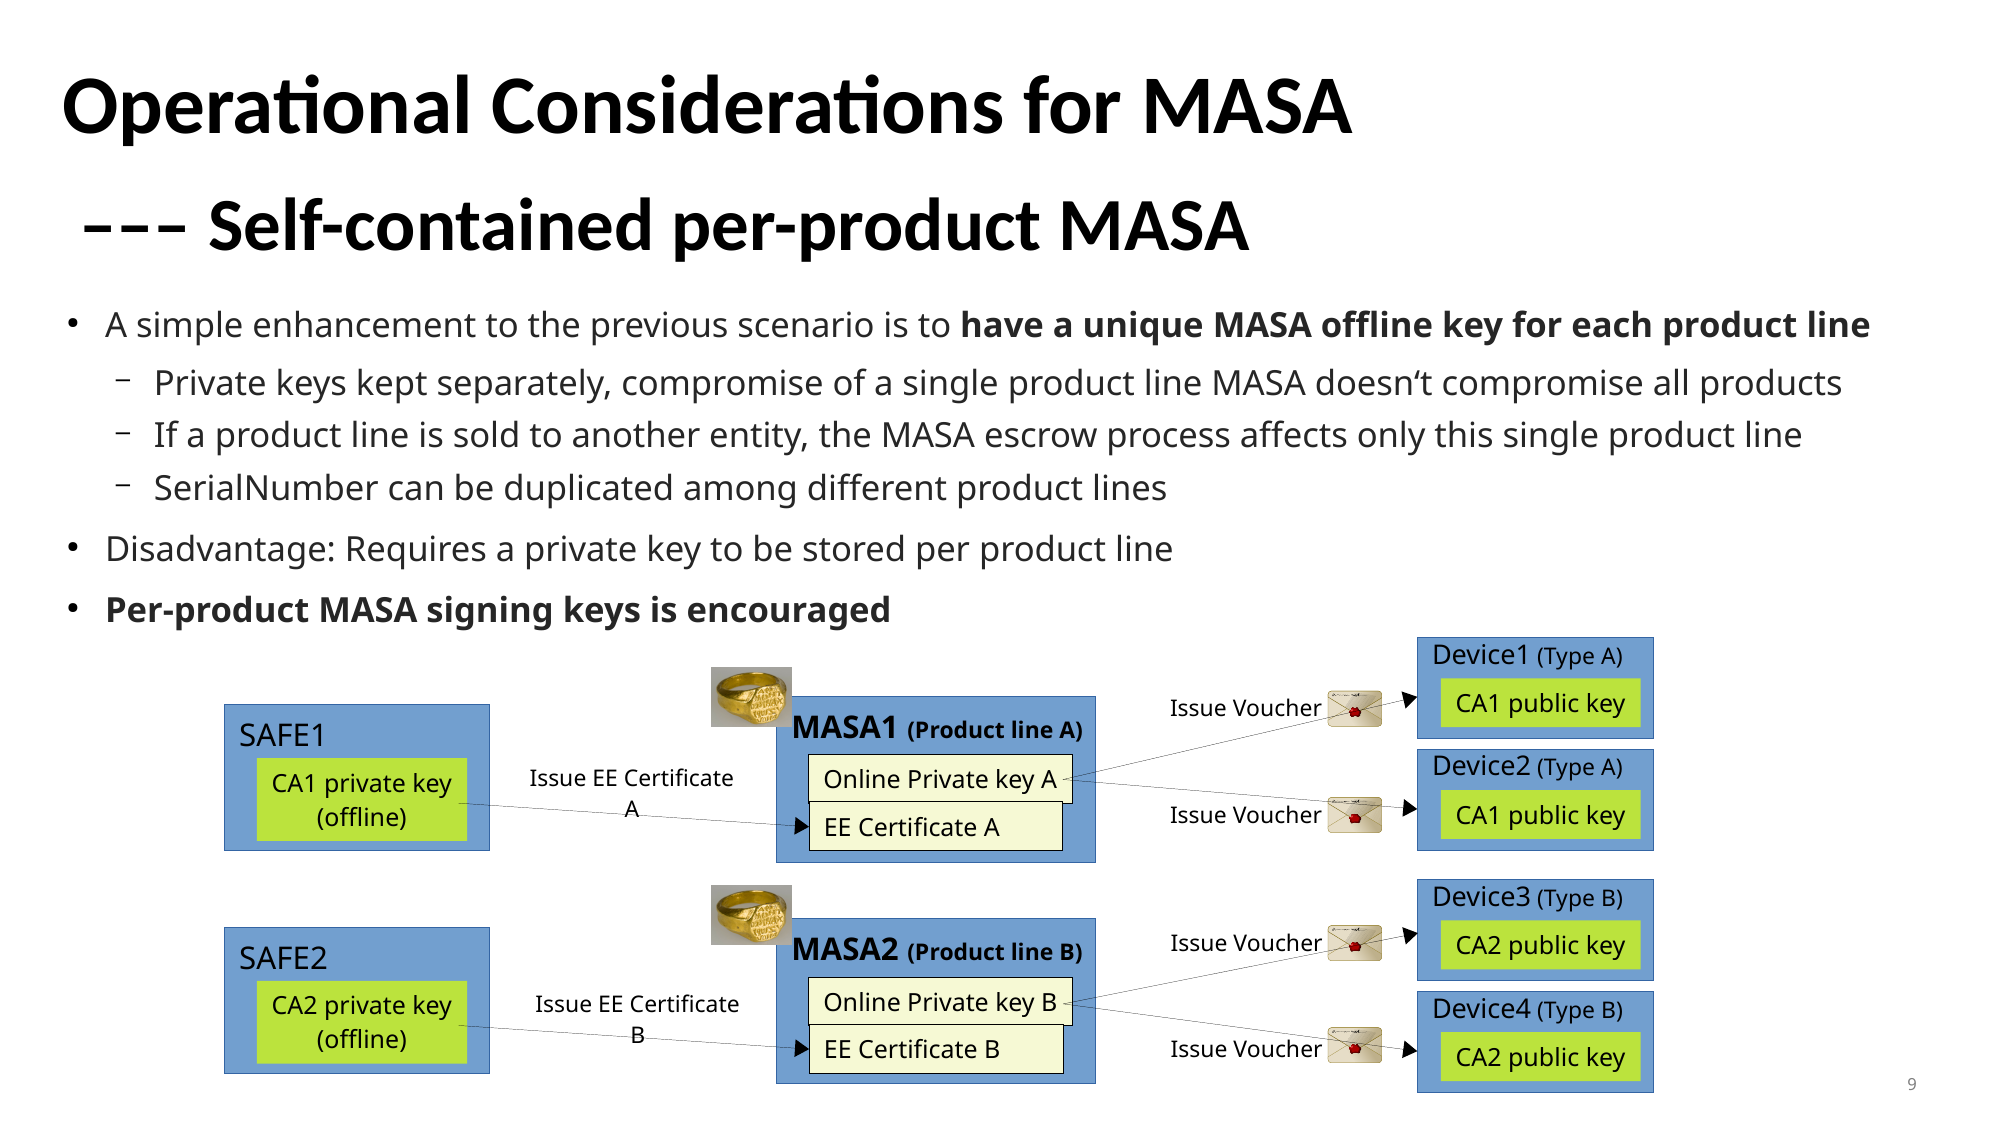

# Operational Considerations for MASA
 ––– Self-contained per-product MASA
A simple enhancement to the previous scenario is to have a unique MASA offline key for each product line
Private keys kept separately, compromise of a single product line MASA doesn‘t compromise all products
If a product line is sold to another entity, the MASA escrow process affects only this single product line
SerialNumber can be duplicated among different product lines
Disadvantage: Requires a private key to be stored per product line
Per-product MASA signing keys is encouraged
Device1 (Type A)
CA1 public key
Issue Voucher
MASA1 (Product line A)
SAFE1
Device2 (Type A)
Online Private key A
Issue EE Certificate A
CA1 private key
(offline)
CA1 public key
Issue Voucher
EE Certificate A
Device3 (Type B)
MASA2 (Product line B)
Issue Voucher
CA2 public key
SAFE2
Online Private key B
Issue EE Certificate B
CA2 private key
(offline)
Device4 (Type B)
EE Certificate B
Issue Voucher
CA2 public key